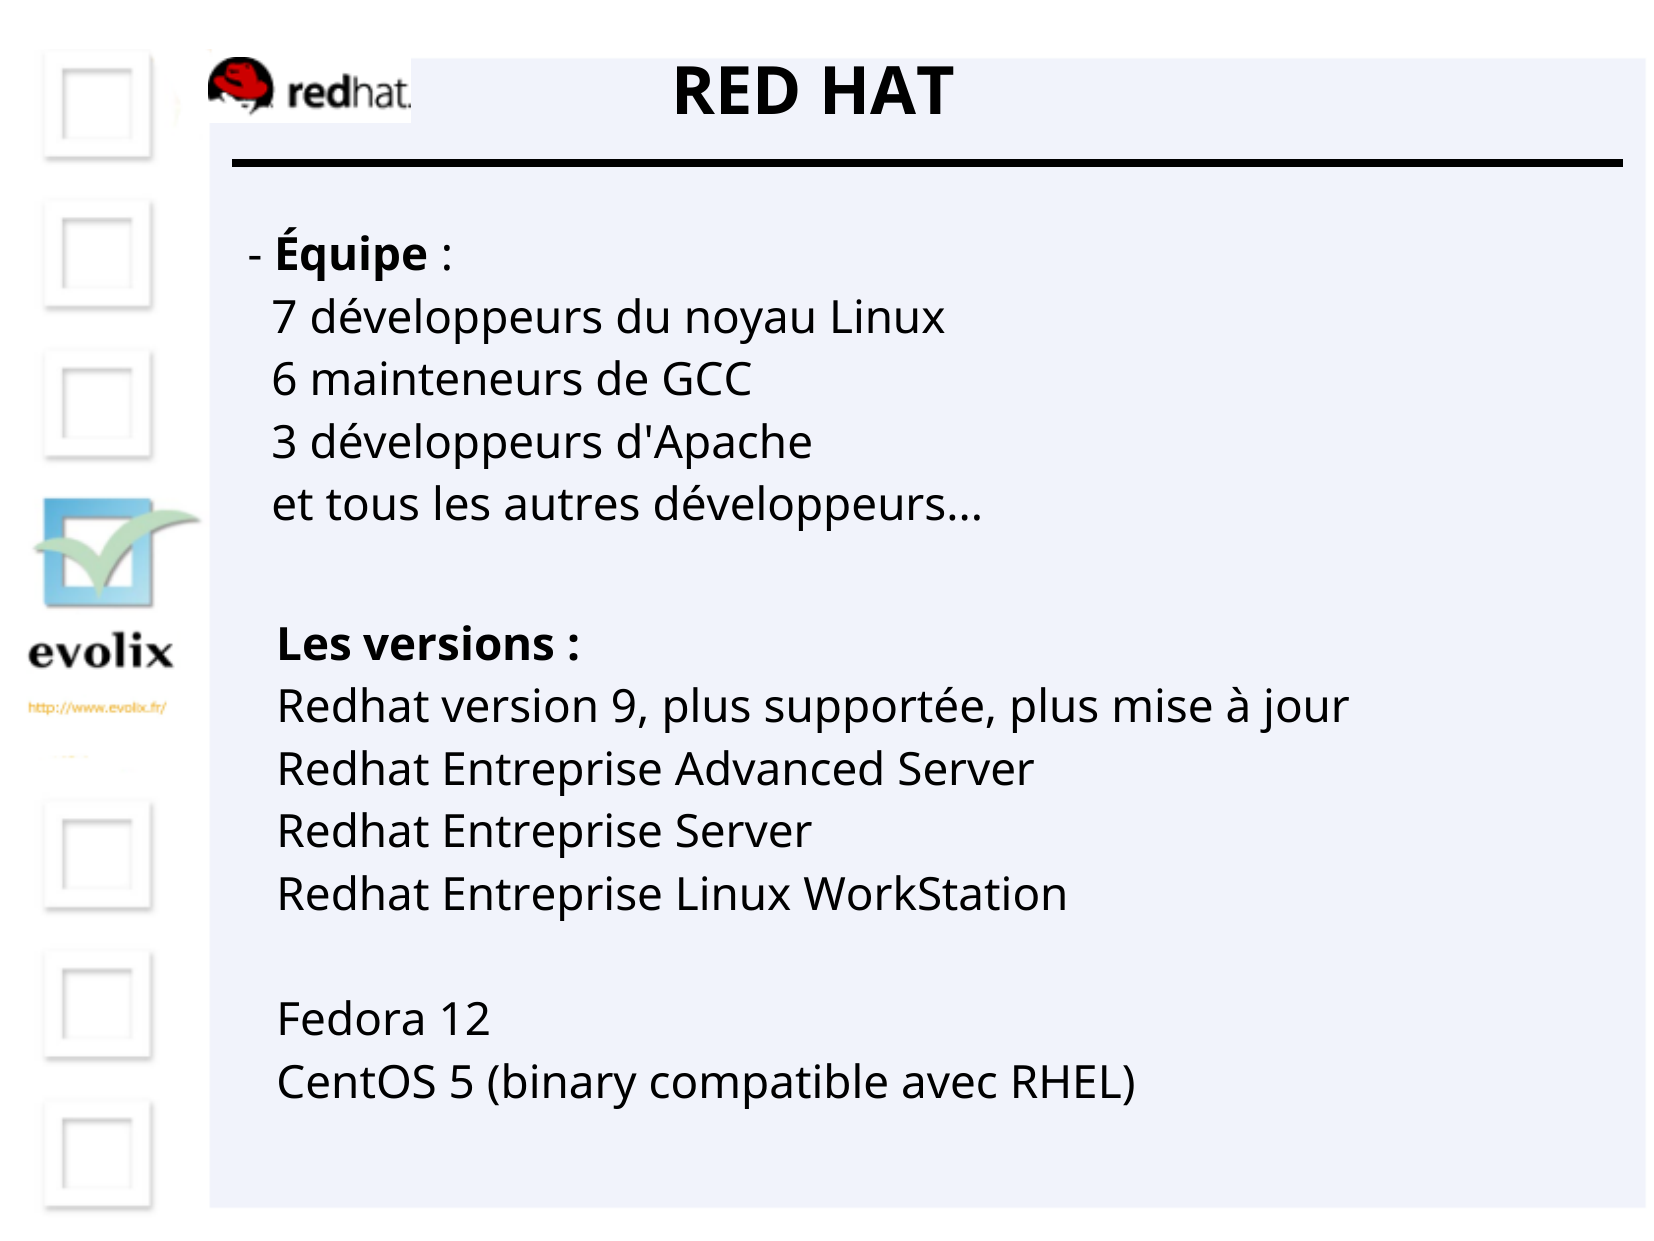

# RED HAT
- Équipe :
 7 développeurs du noyau Linux
 6 mainteneurs de GCC
 3 développeurs d'Apache
 et tous les autres développeurs...
 Les versions :
 ­ Redhat version 9, plus supportée, plus mise à jour
 ­ Redhat Entreprise Advanced Server
 ­ Redhat Entreprise Server
 ­ Redhat Entreprise Linux WorkStation
 ­ Fedora 12
 ­ CentOS 5 (binary compatible avec RHEL)